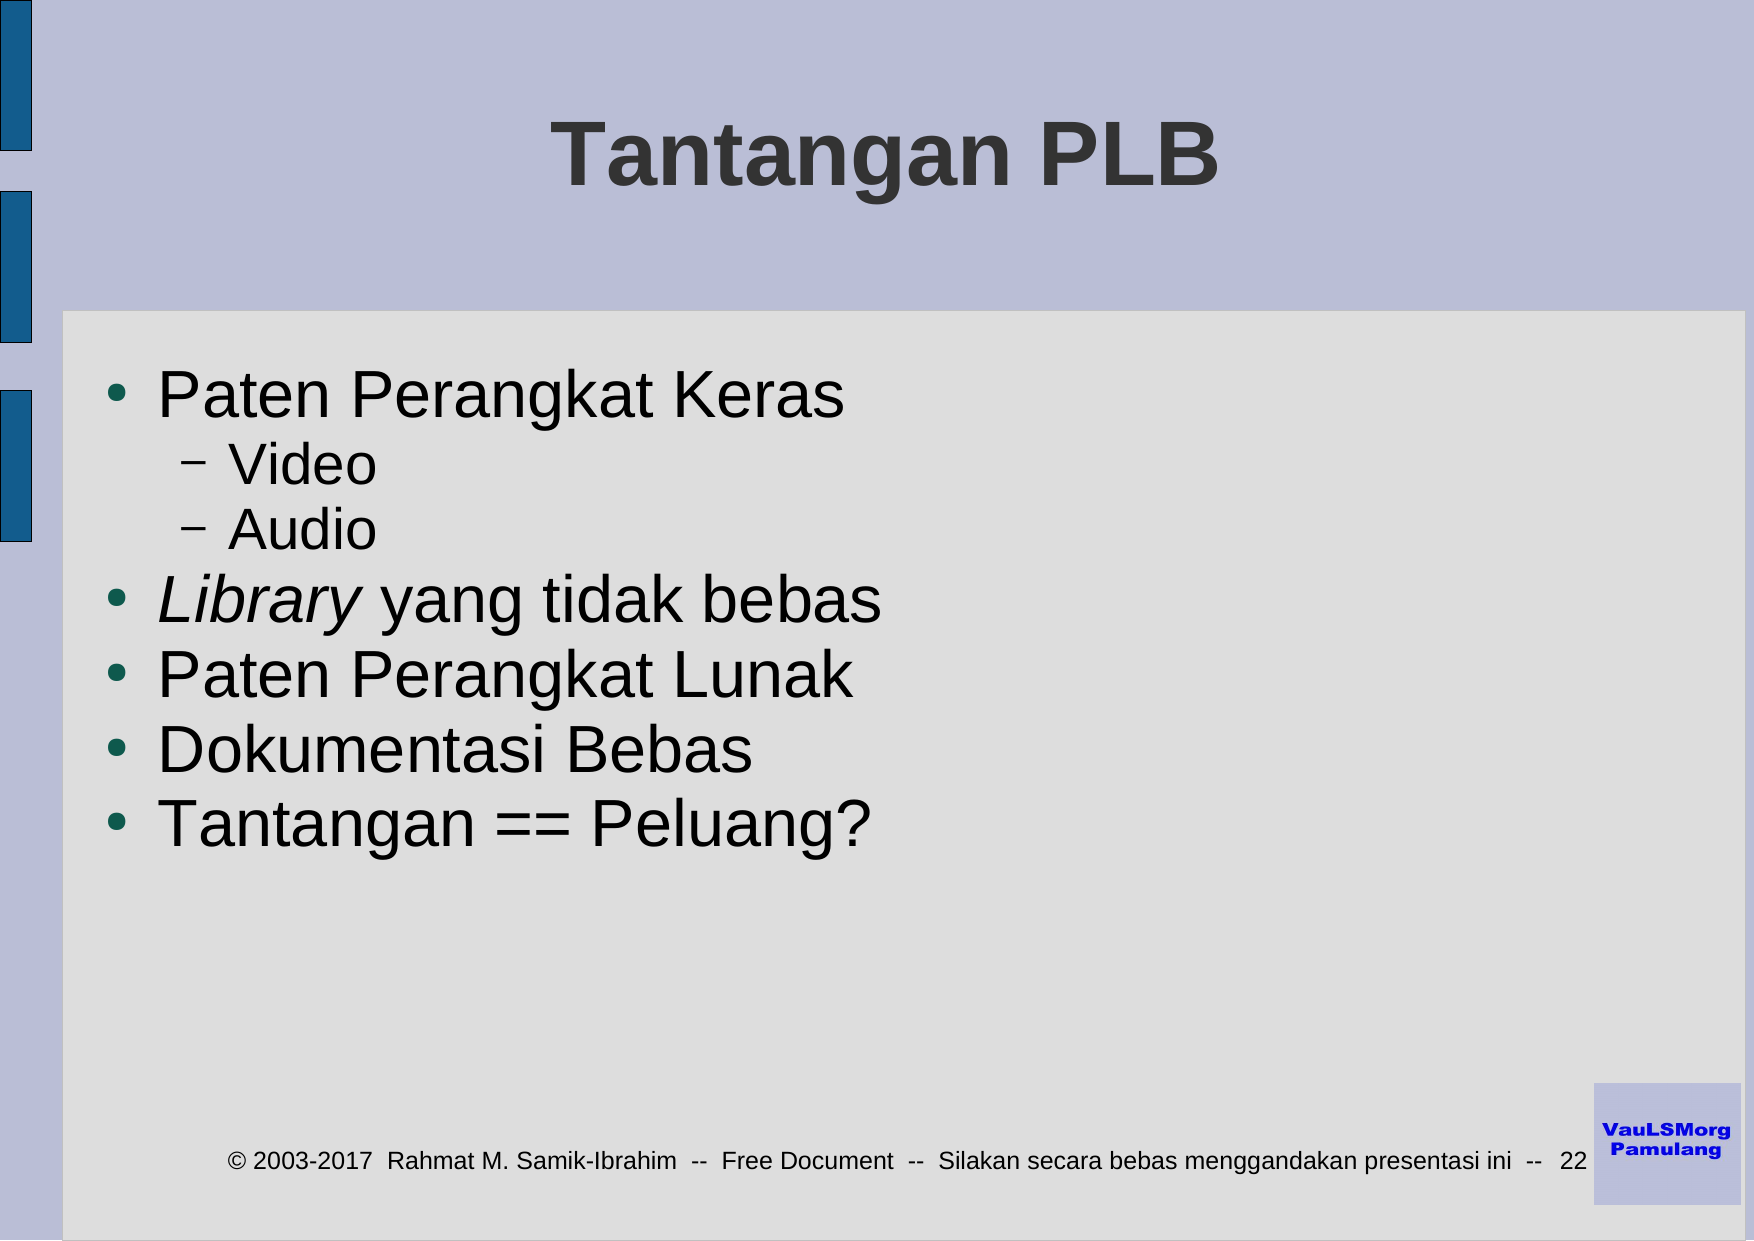

# Tantangan PLB
Paten Perangkat Keras
Video
Audio
Library yang tidak bebas
Paten Perangkat Lunak
Dokumentasi Bebas
Tantangan == Peluang?